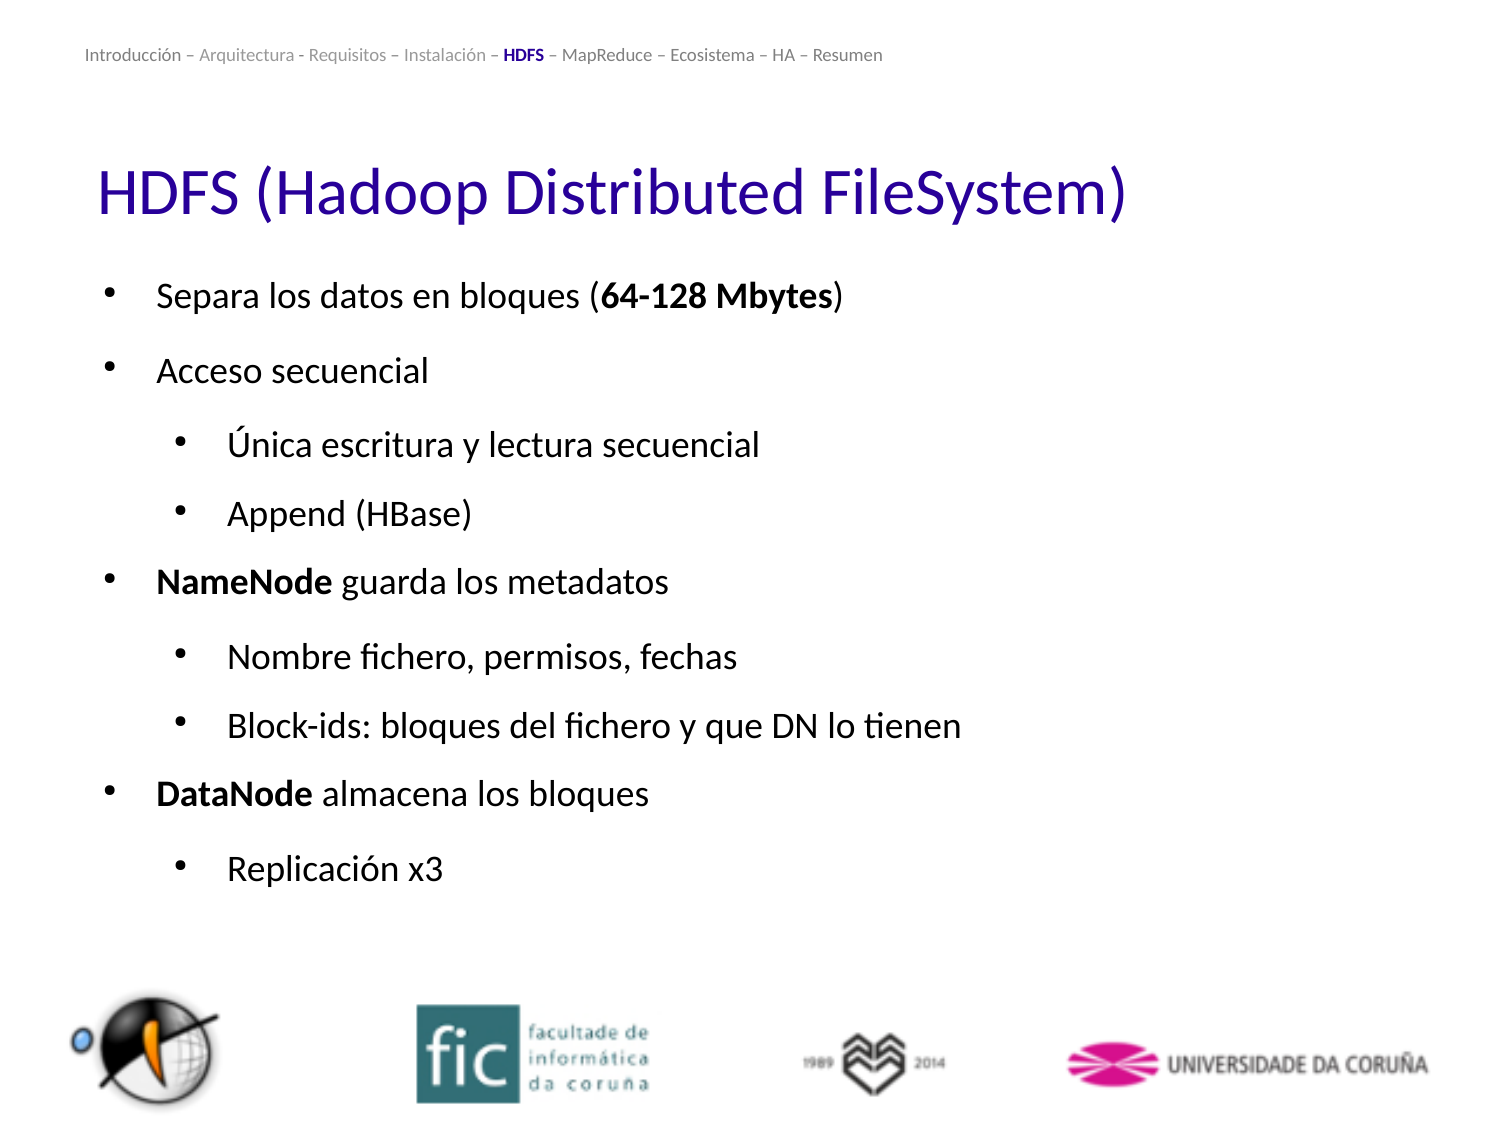

Introducción – Arquitectura - Requisitos – Instalación – HDFS – MapReduce – Ecosistema – HA – Resumen
# HDFS (Hadoop Distributed FileSystem)
Separa los datos en bloques (64-128 Mbytes)
Acceso secuencial
Única escritura y lectura secuencial
Append (HBase)
NameNode guarda los metadatos
Nombre fichero, permisos, fechas
Block-ids: bloques del fichero y que DN lo tienen
DataNode almacena los bloques
Replicación x3